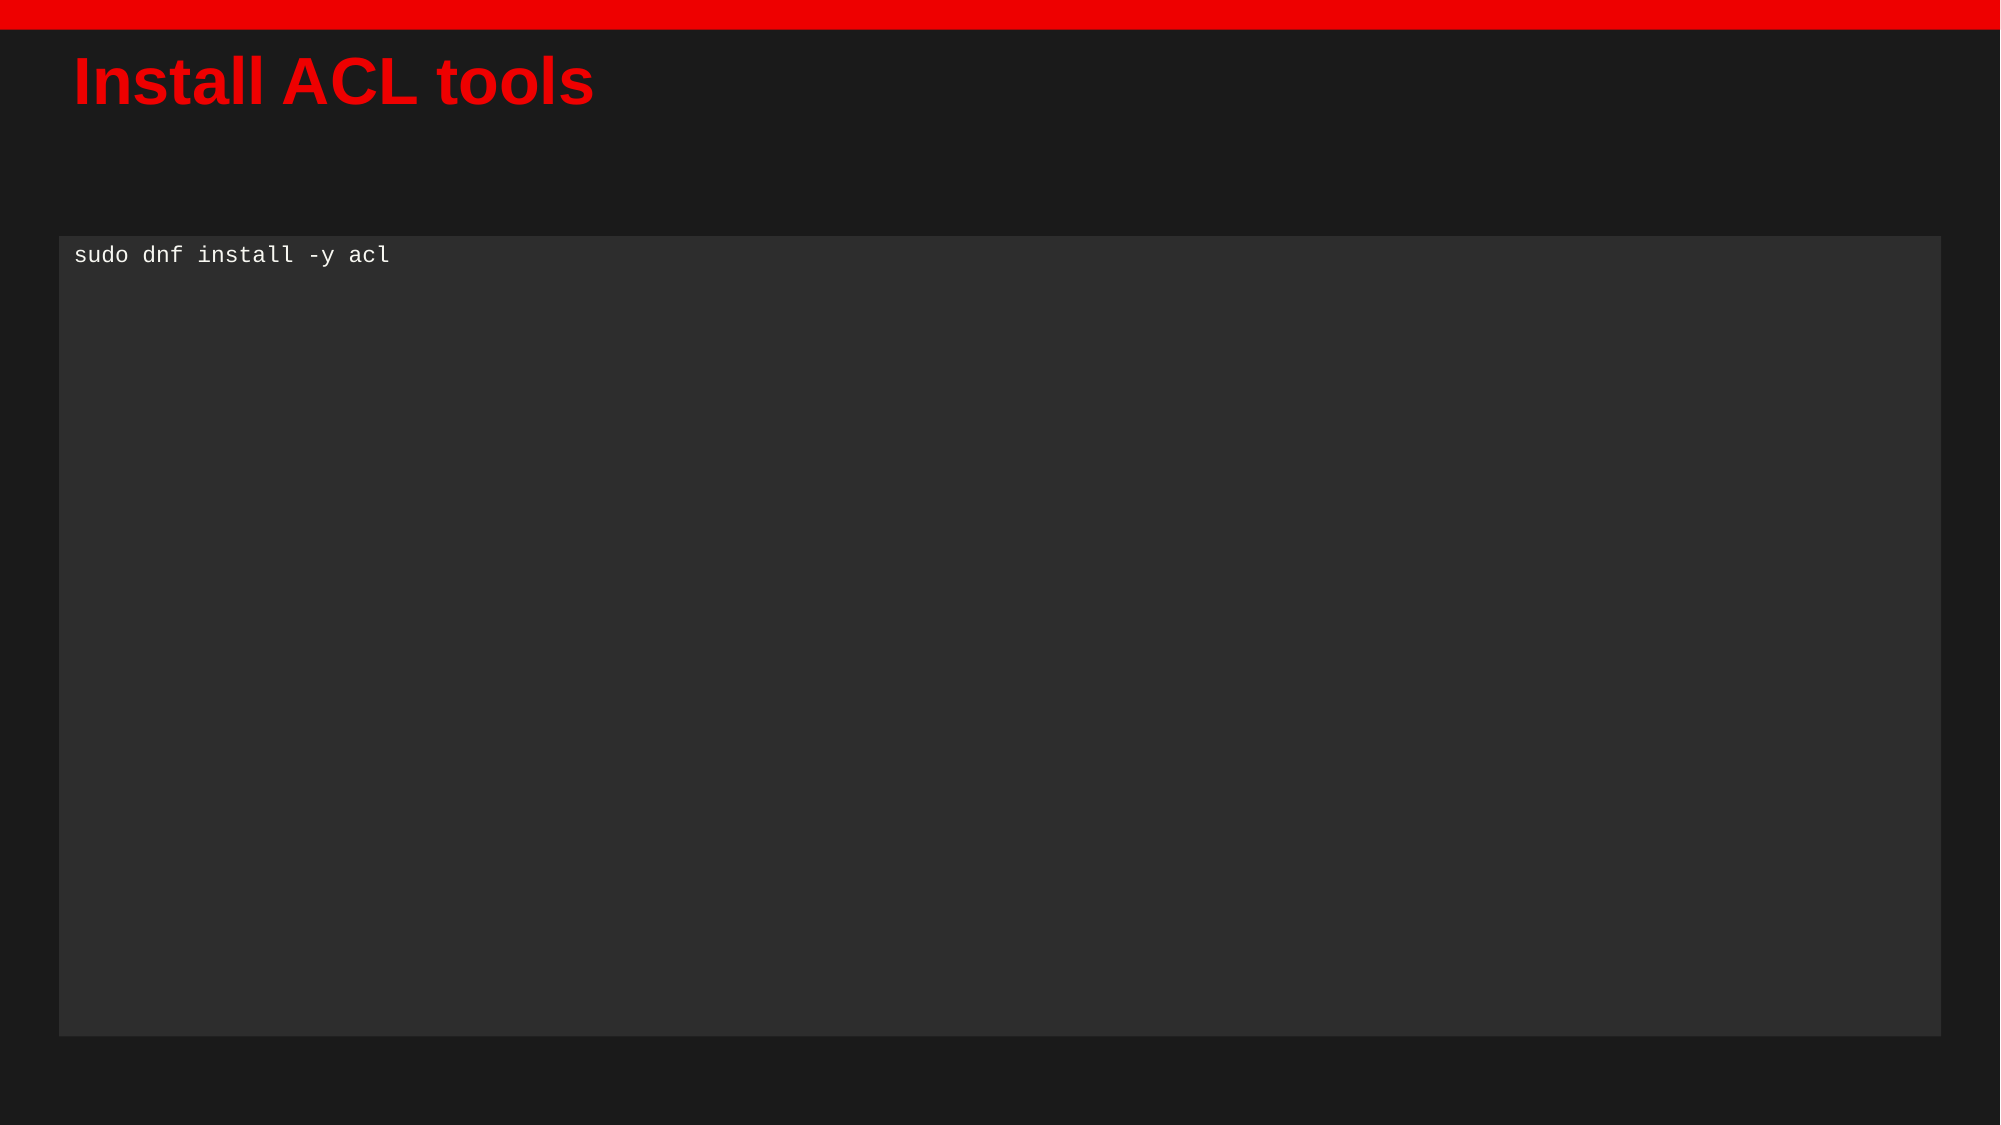

Install ACL tools
sudo dnf install -y acl